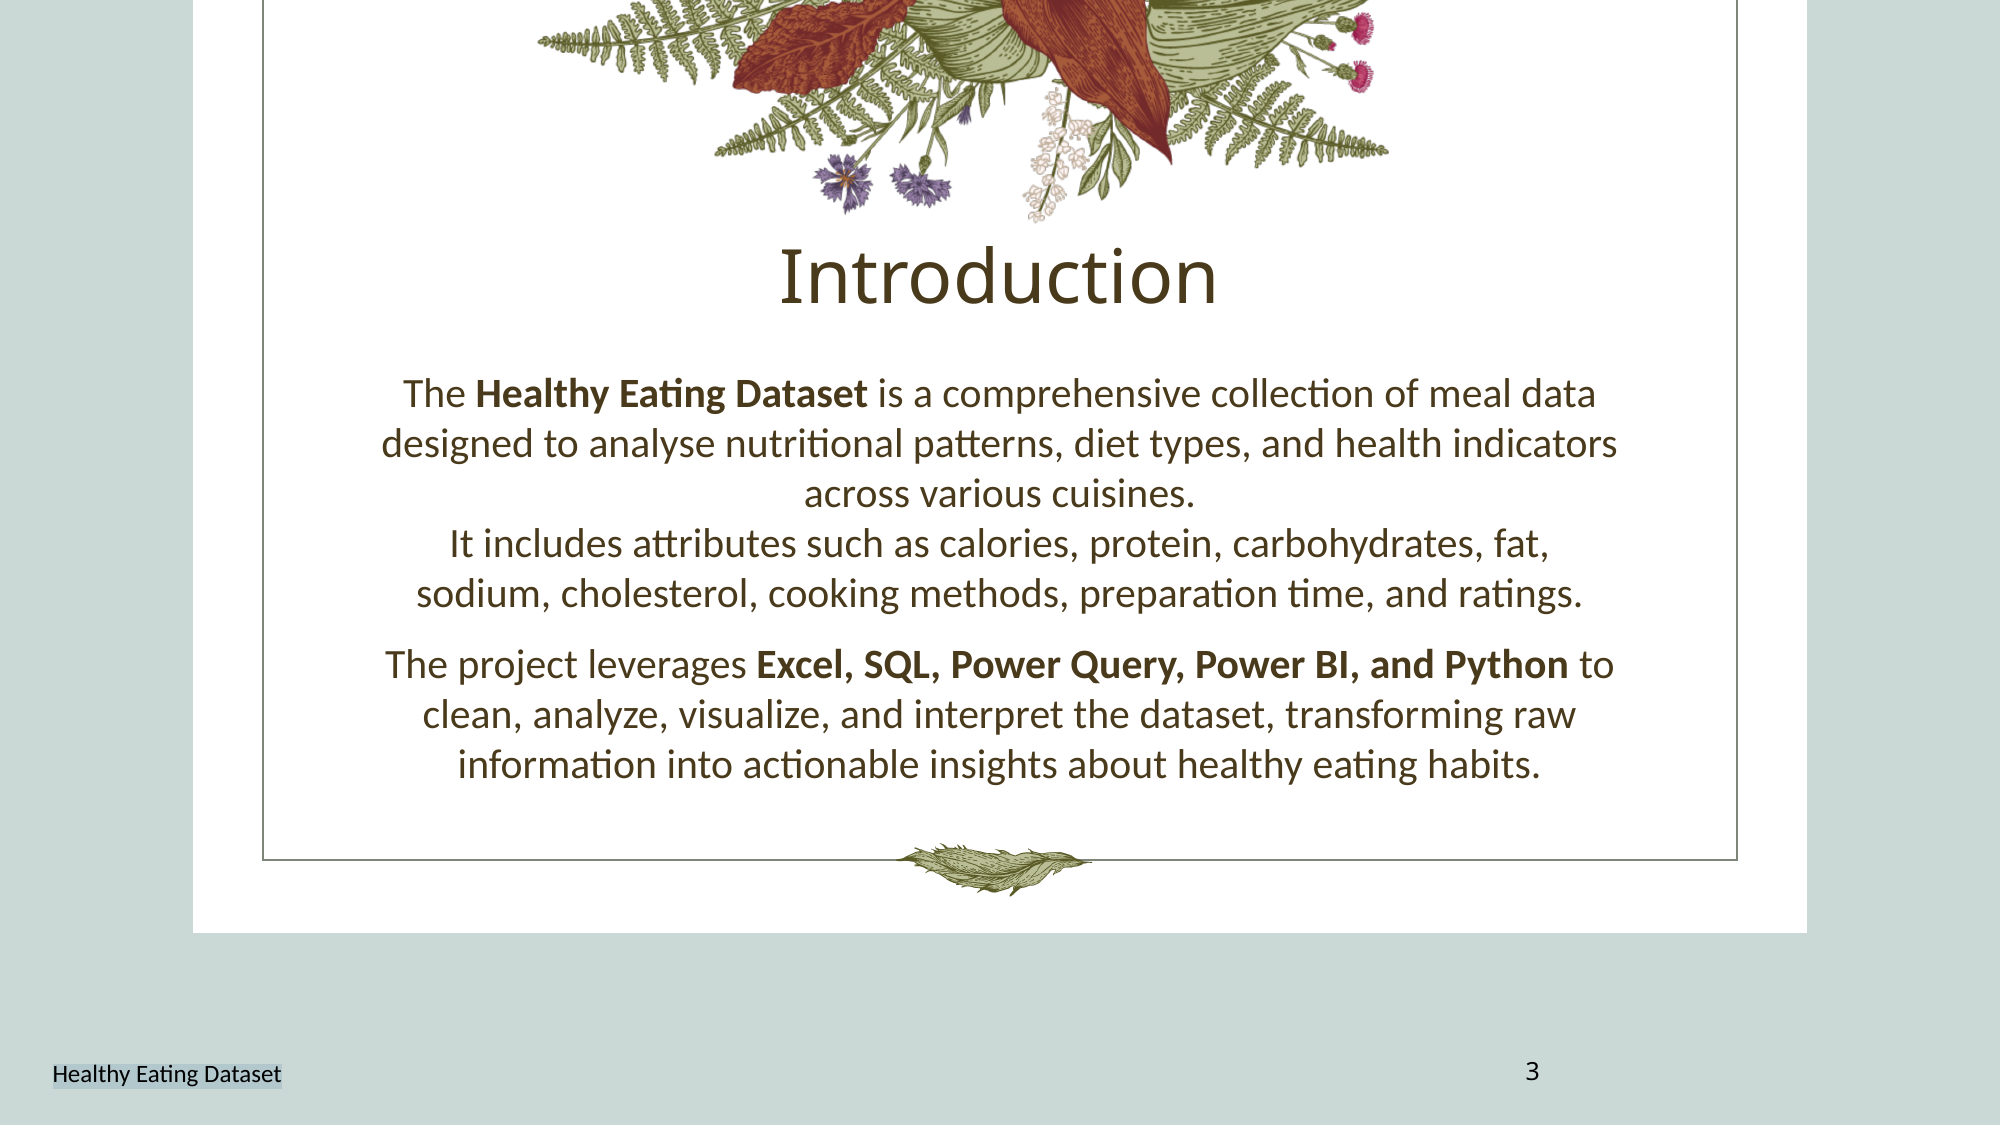

# Introduction
The Healthy Eating Dataset is a comprehensive collection of meal data designed to analyse nutritional patterns, diet types, and health indicators across various cuisines.
It includes attributes such as calories, protein, carbohydrates, fat, sodium, cholesterol, cooking methods, preparation time, and ratings.
The project leverages Excel, SQL, Power Query, Power BI, and Python to clean, analyze, visualize, and interpret the dataset, transforming raw information into actionable insights about healthy eating habits.
Healthy Eating Dataset